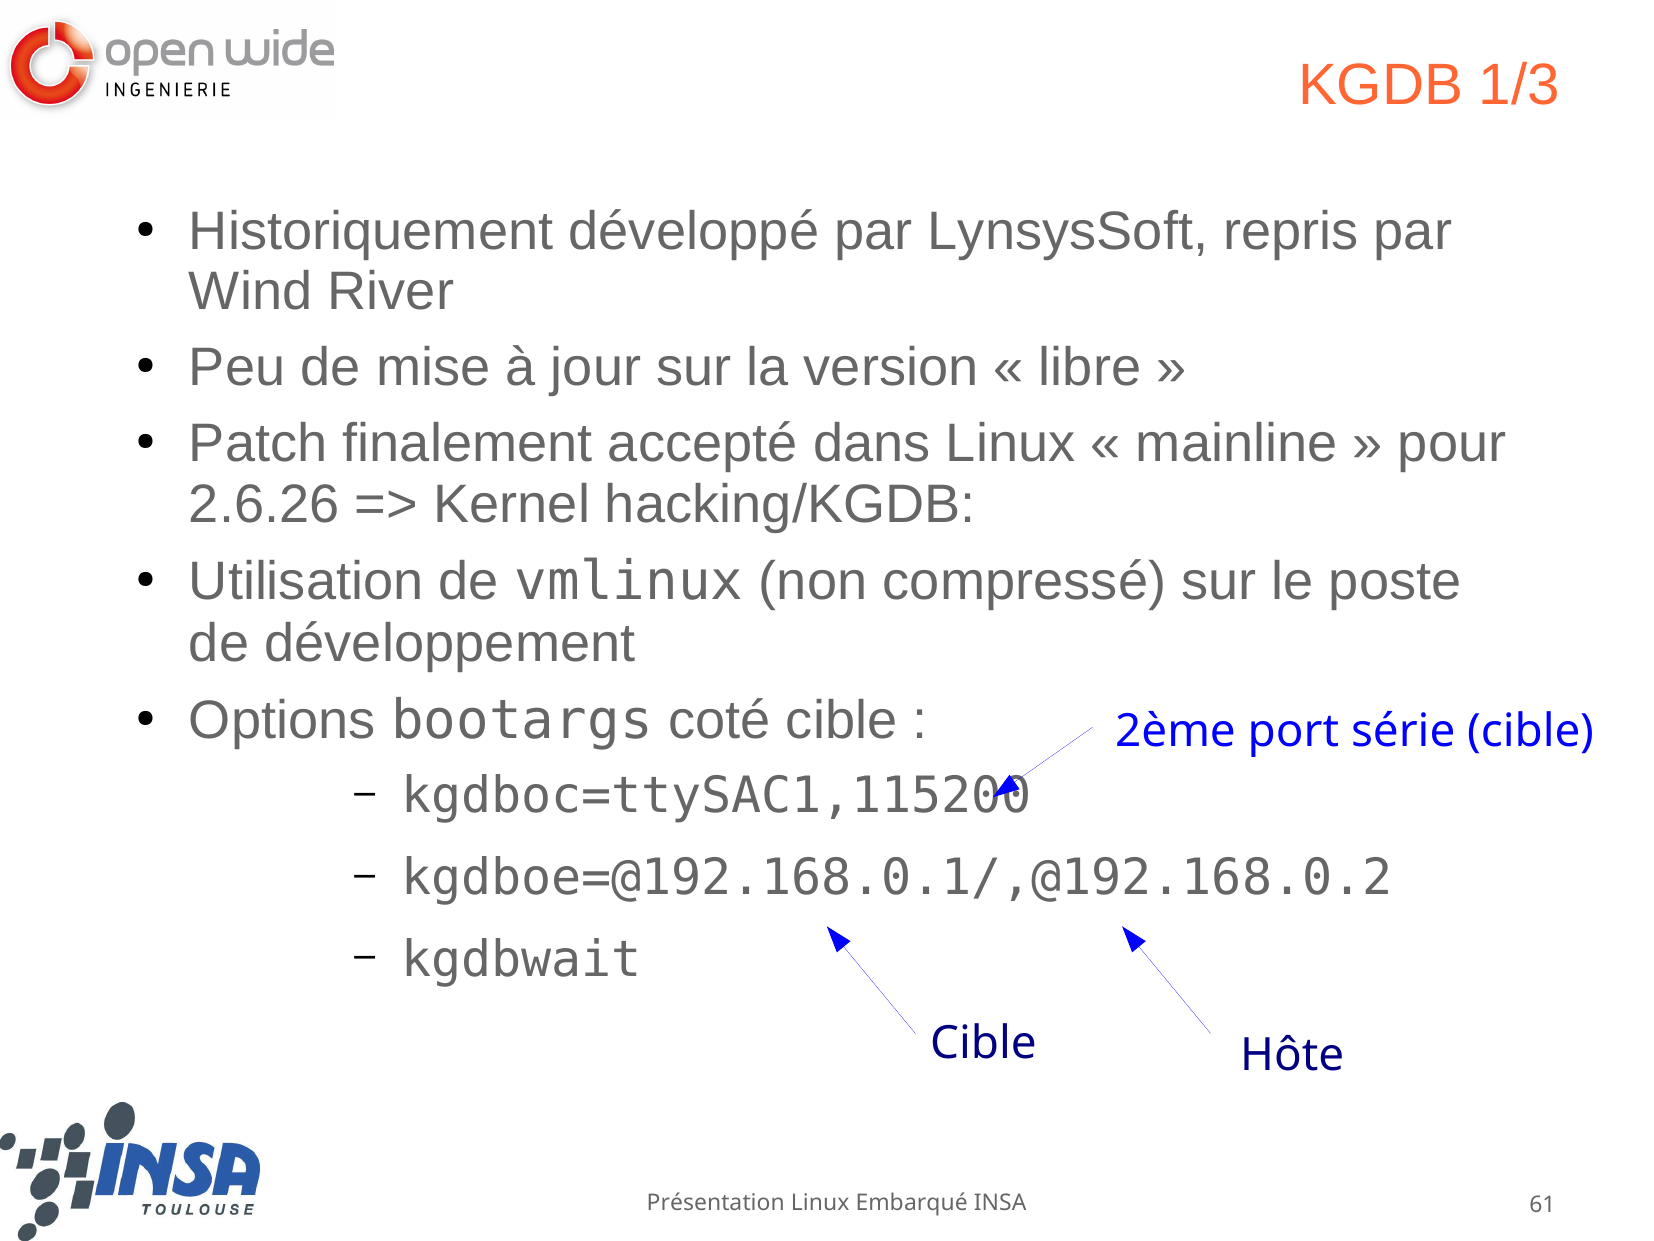

# KGDB 1/3
Historiquement développé par LynsysSoft, repris par Wind River
Peu de mise à jour sur la version « libre »
Patch finalement accepté dans Linux « mainline » pour 2.6.26 => Kernel hacking/KGDB:
Utilisation de vmlinux (non compressé) sur le poste de développement
Options bootargs coté cible :
kgdboc=ttySAC1,115200
kgdboe=@192.168.0.1/,@192.168.0.2
kgdbwait
2ème port série (cible)
Cible
Hôte